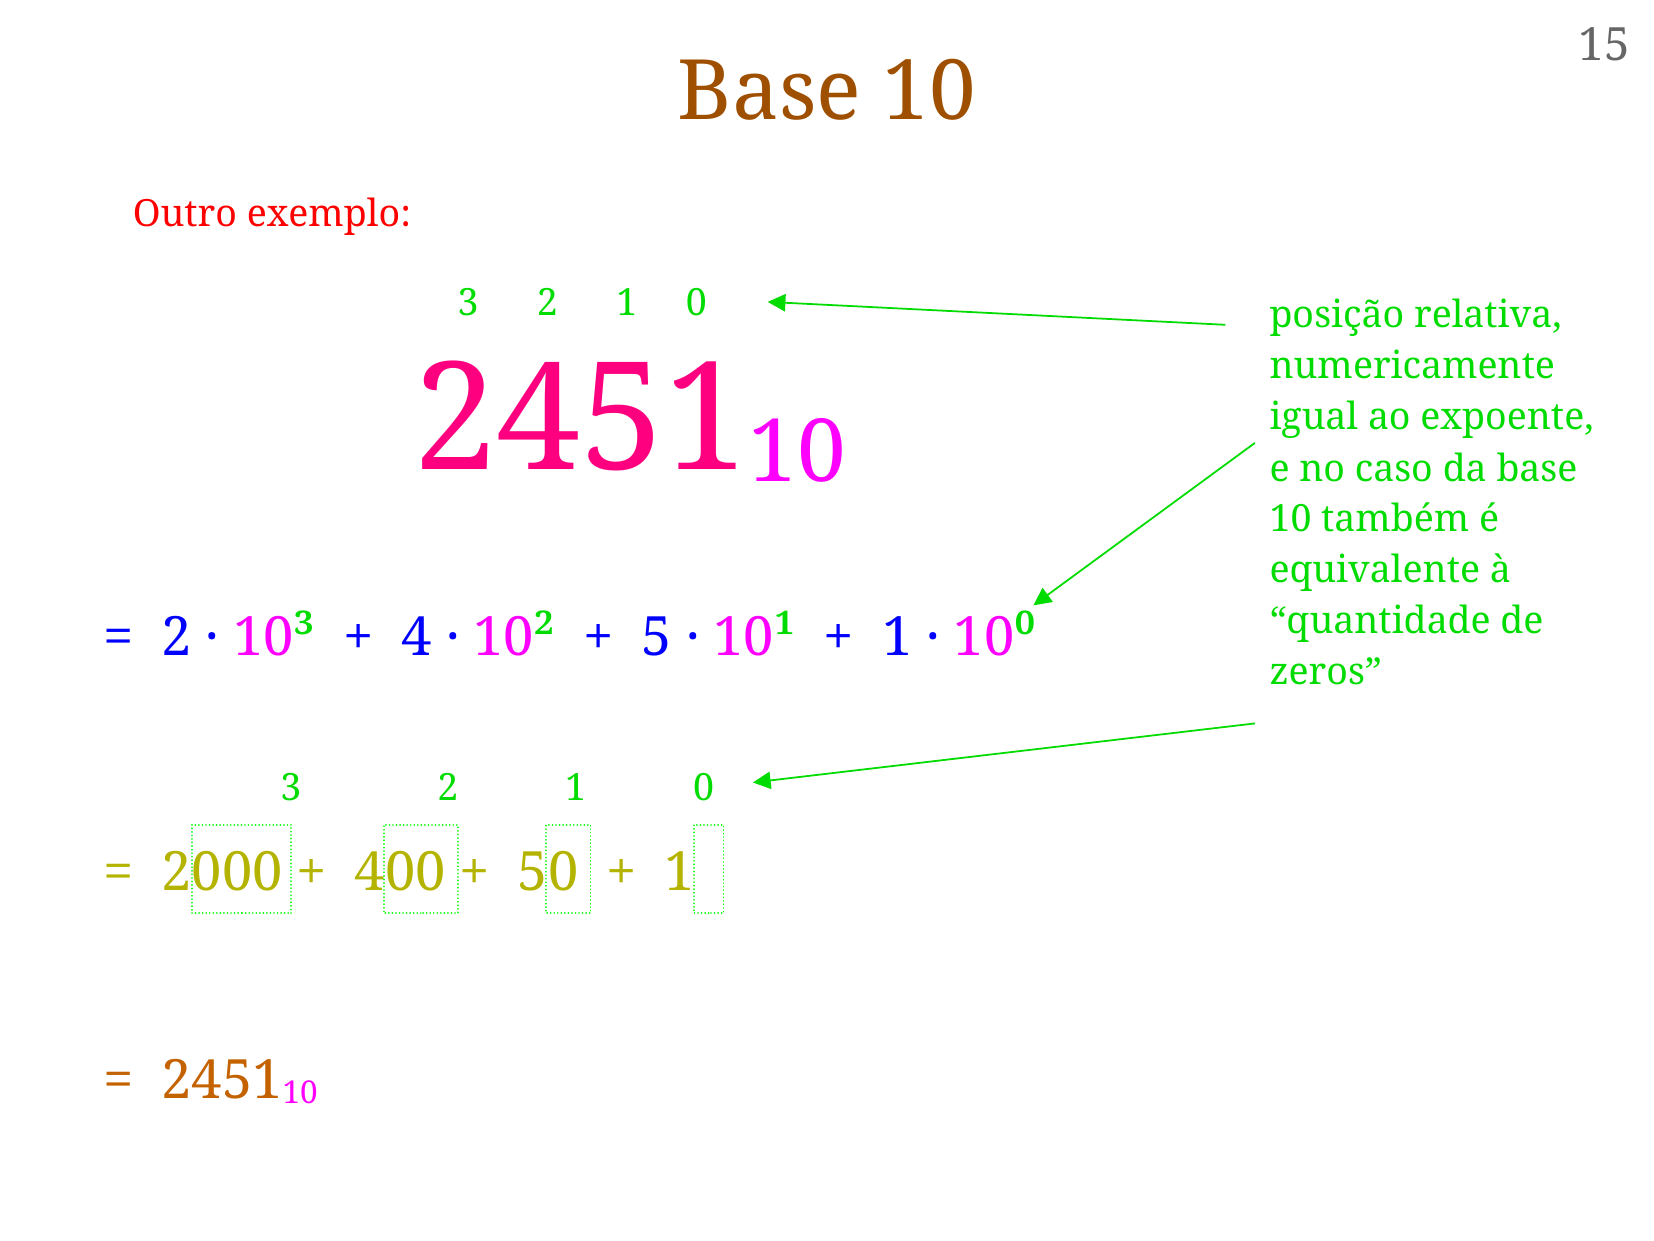

15
# Base 10
Outro exemplo:
3 2 1 0
posição relativa,
numericamente igual ao expoente, e no caso da base 10 também é equivalente à “quantidade de zeros”
245110
= 2 · 10³ + 4 · 10² + 5 · 10¹ + 1 · 10⁰
3 2 1 0
= 2000 + 400 + 50 + 1
= 245110